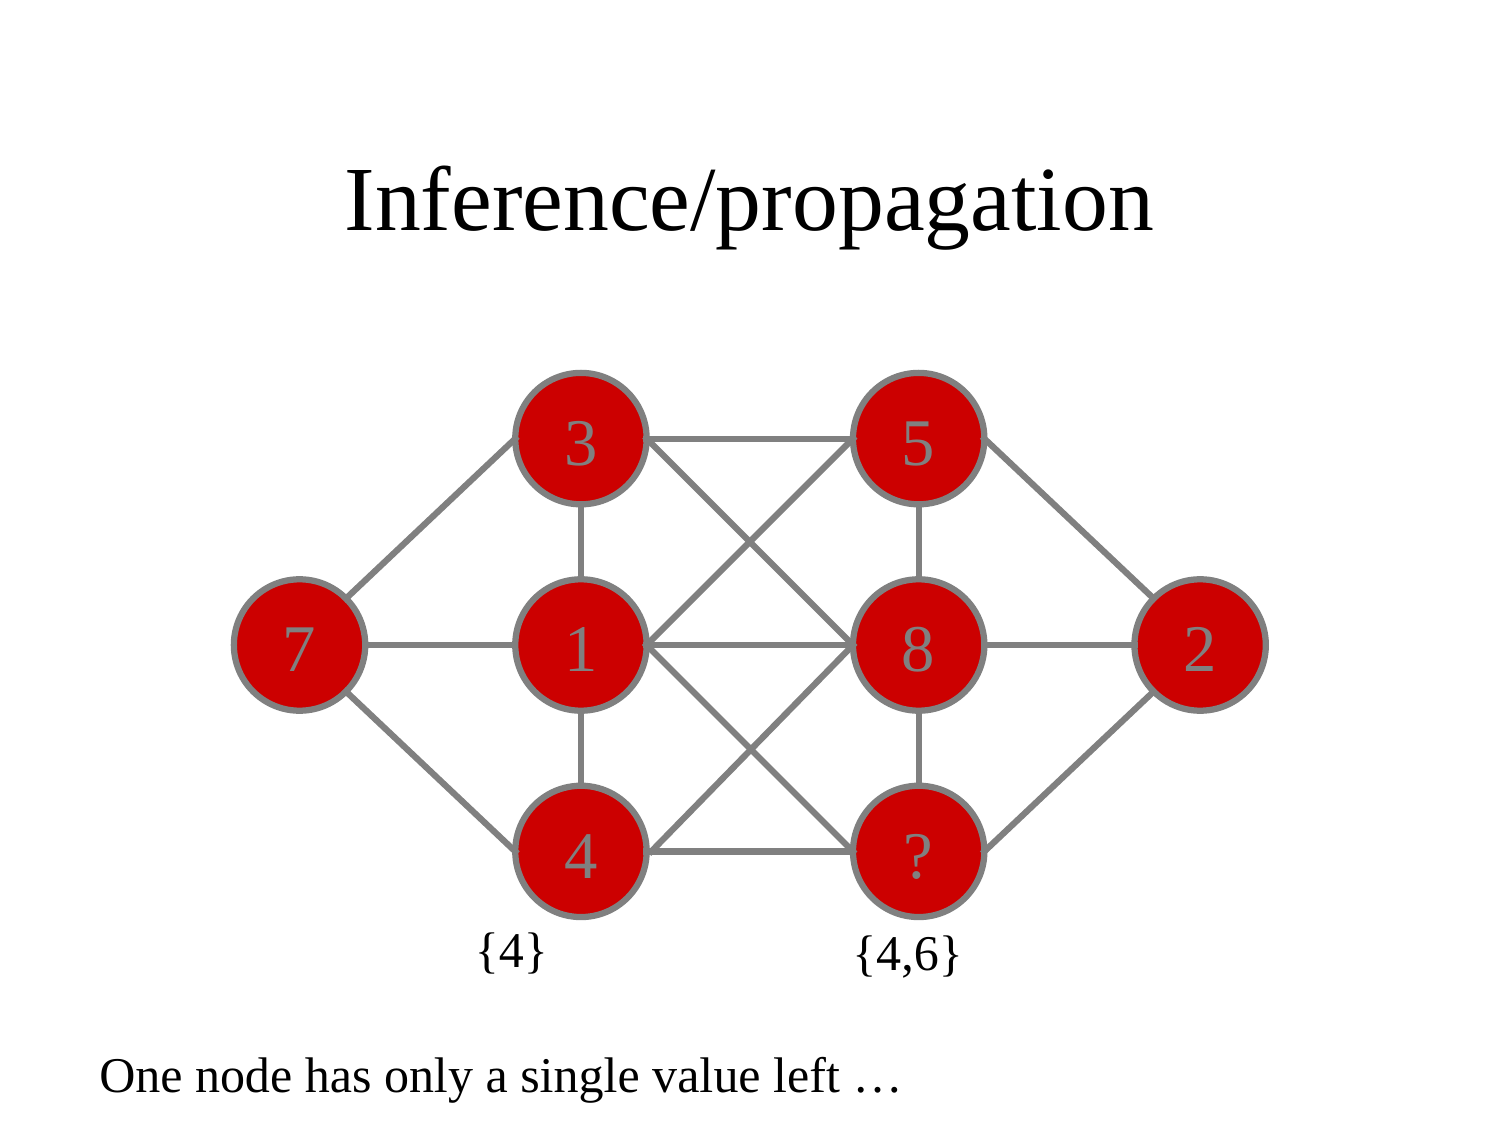

# Inference/propagation
3
5
7
1
8
2
4
?
{4}
{4,6}
One node has only a single value left …